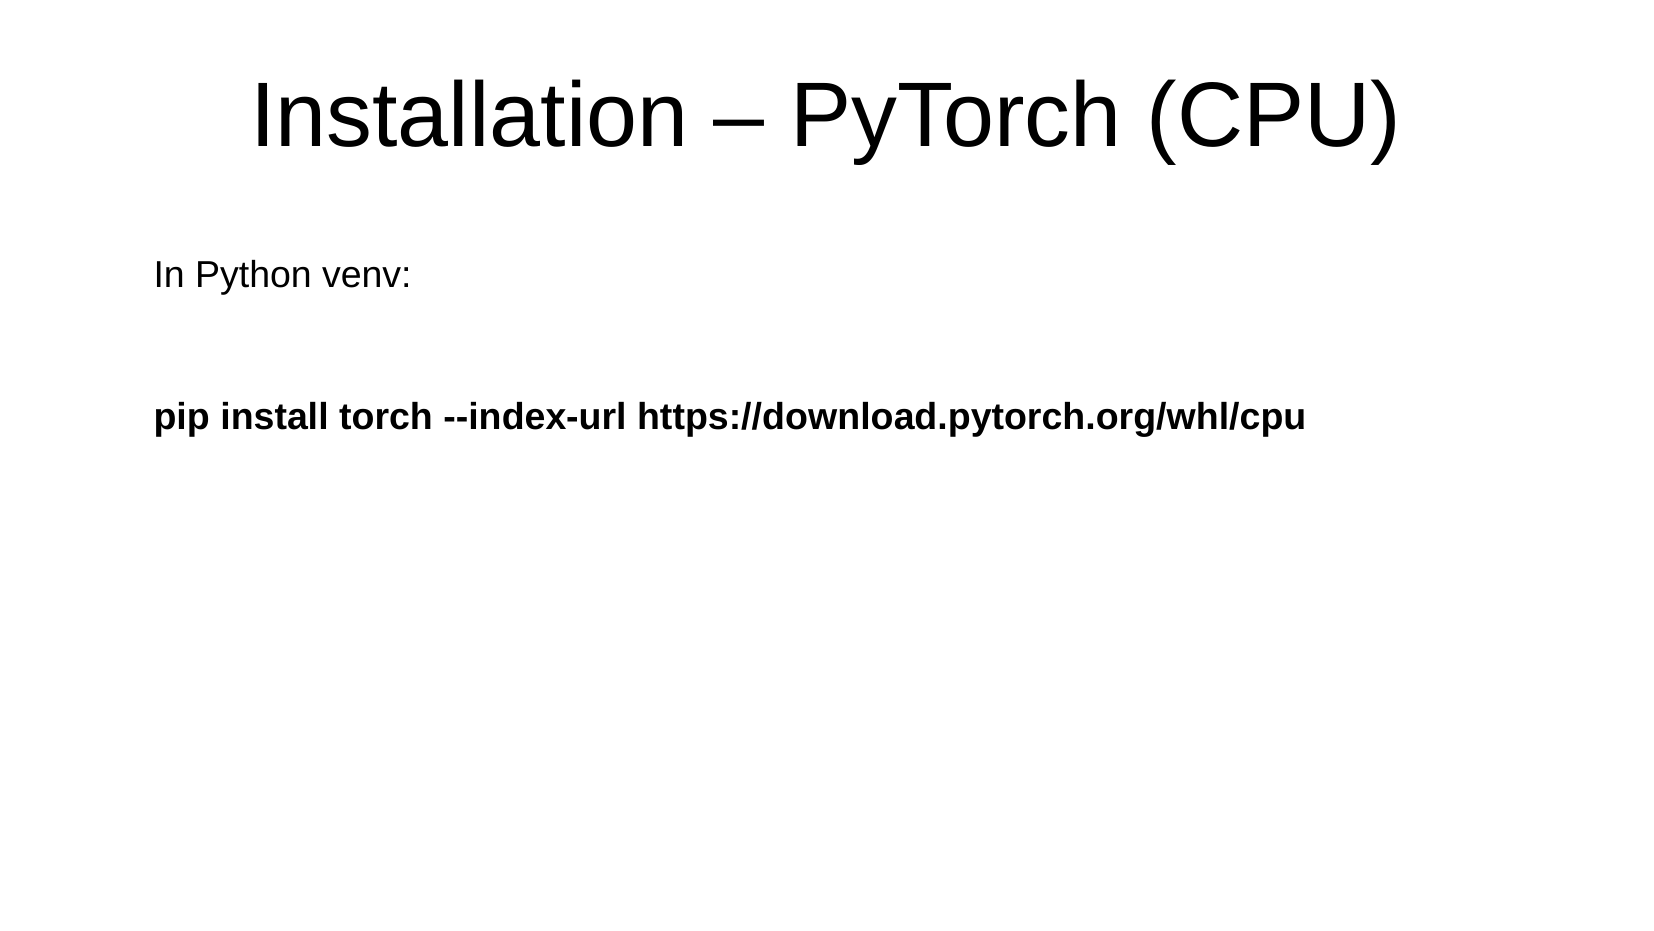

# Installation – PyTorch (CPU)
In Python venv:
pip install torch --index-url https://download.pytorch.org/whl/cpu